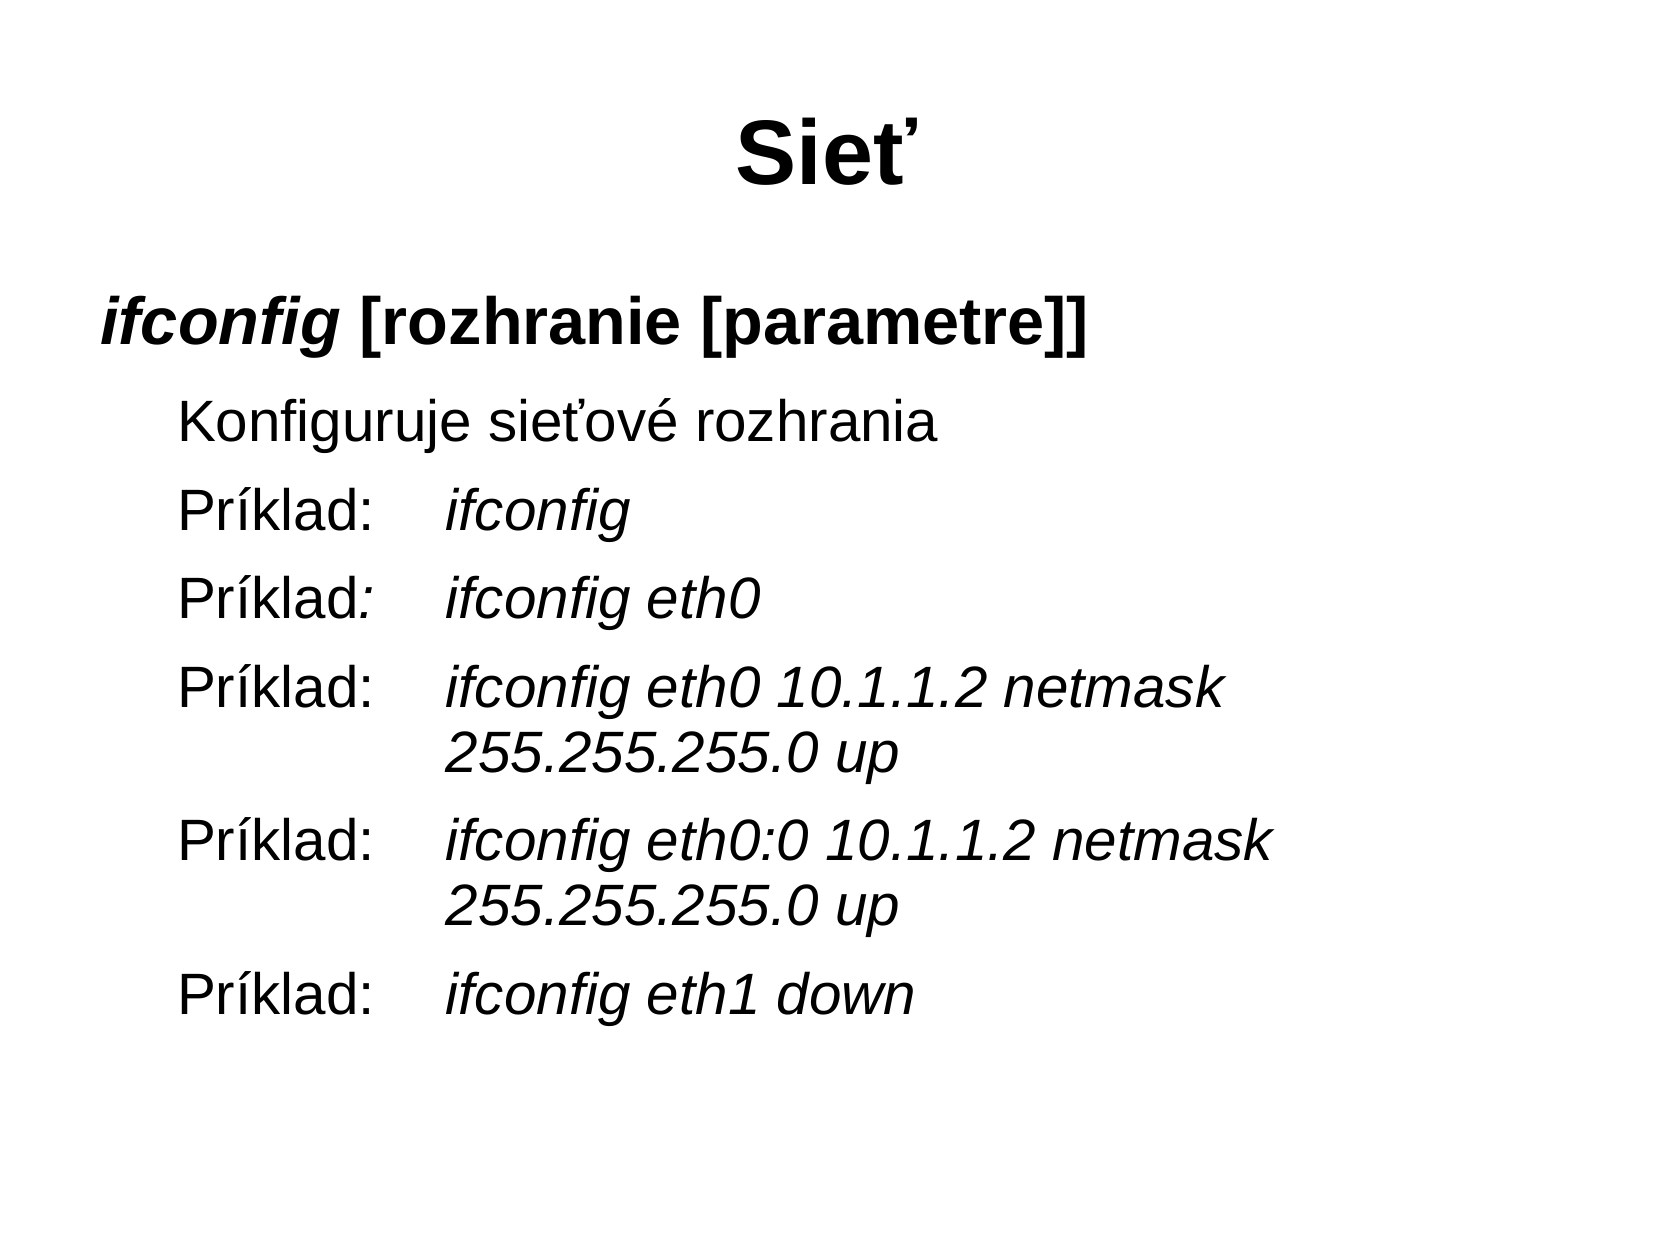

# Sieť
ifconfig [rozhranie [parametre]]
Konfiguruje sieťové rozhrania
Príklad:	ifconfig
Príklad:	ifconfig eth0
Príklad: 	ifconfig eth0 10.1.1.2 netmask
			255.255.255.0 up
Príklad: 	ifconfig eth0:0 10.1.1.2 netmask
			255.255.255.0 up
Príklad: 	ifconfig eth1 down